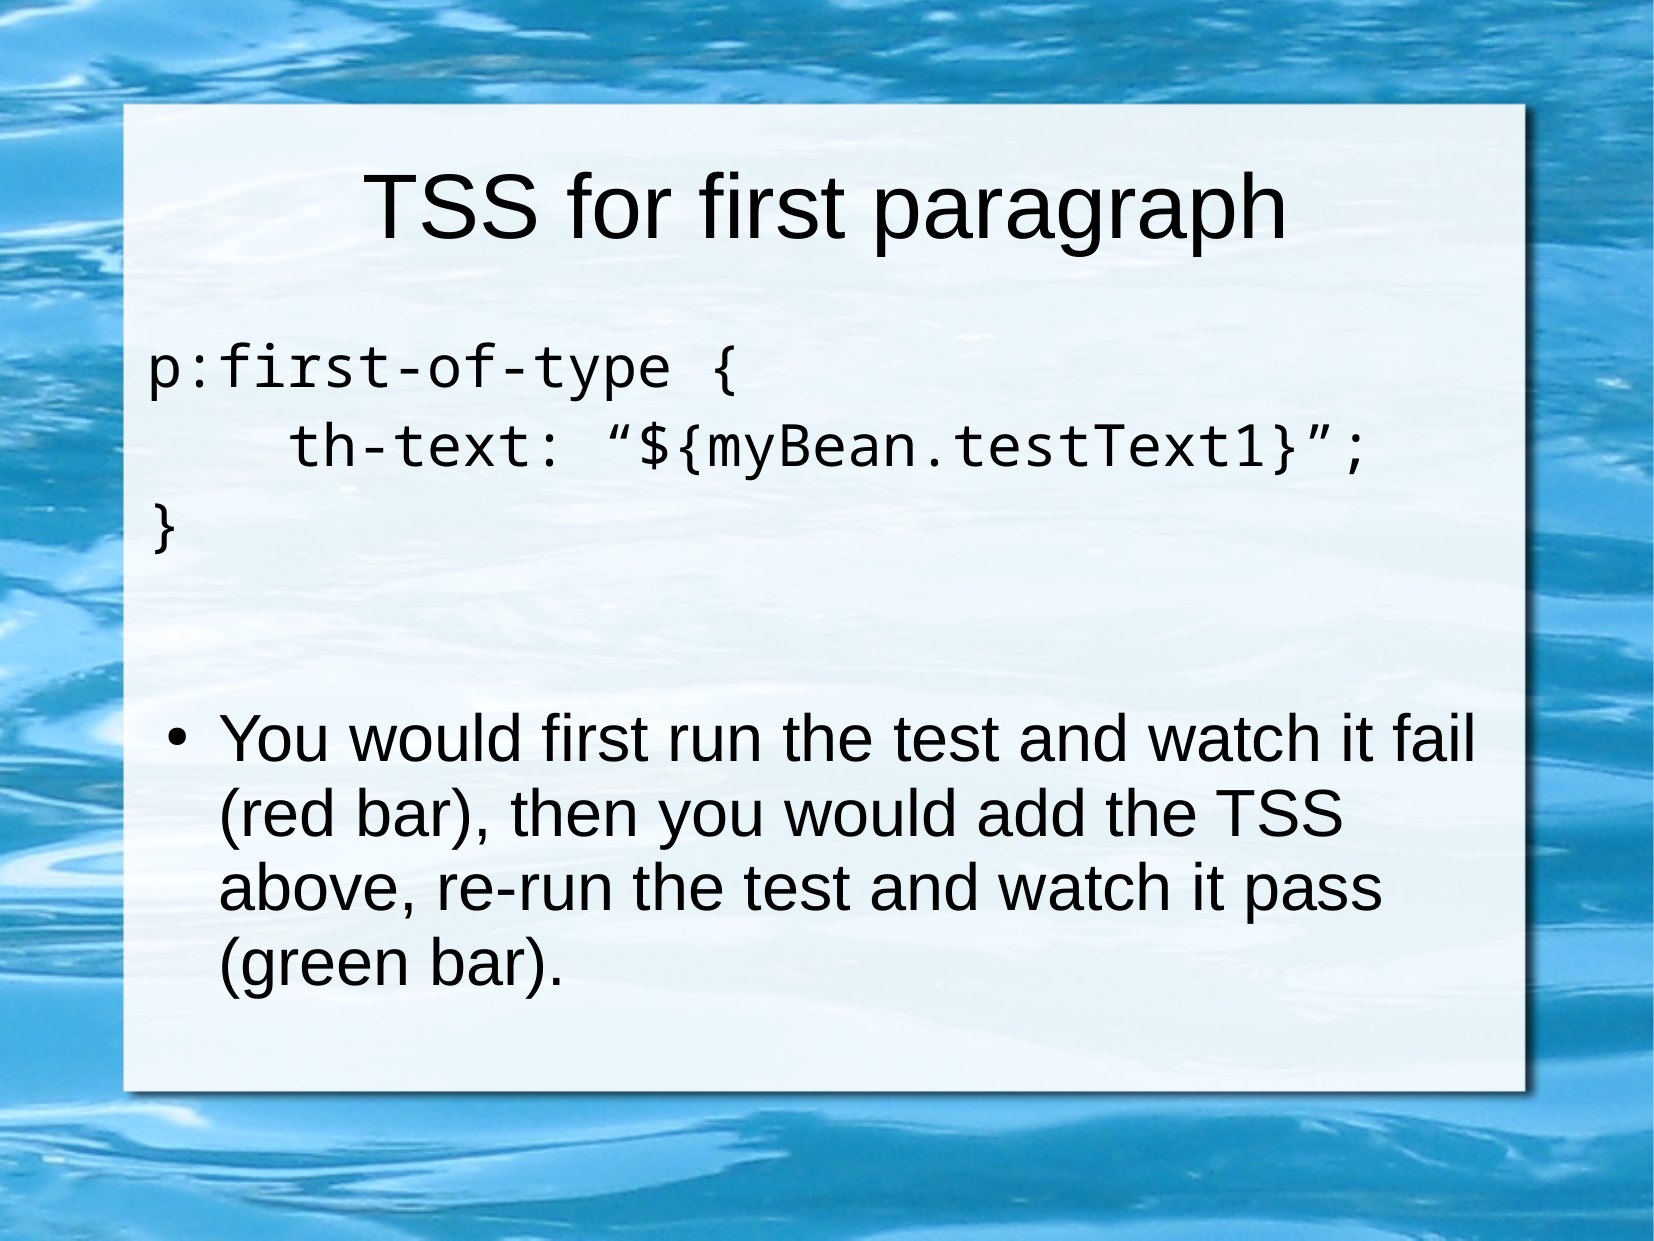

# TSS for first paragraph
p:first-of-type {
 th-text: “${myBean.testText1}”;
}
You would first run the test and watch it fail (red bar), then you would add the TSS above, re-run the test and watch it pass (green bar).